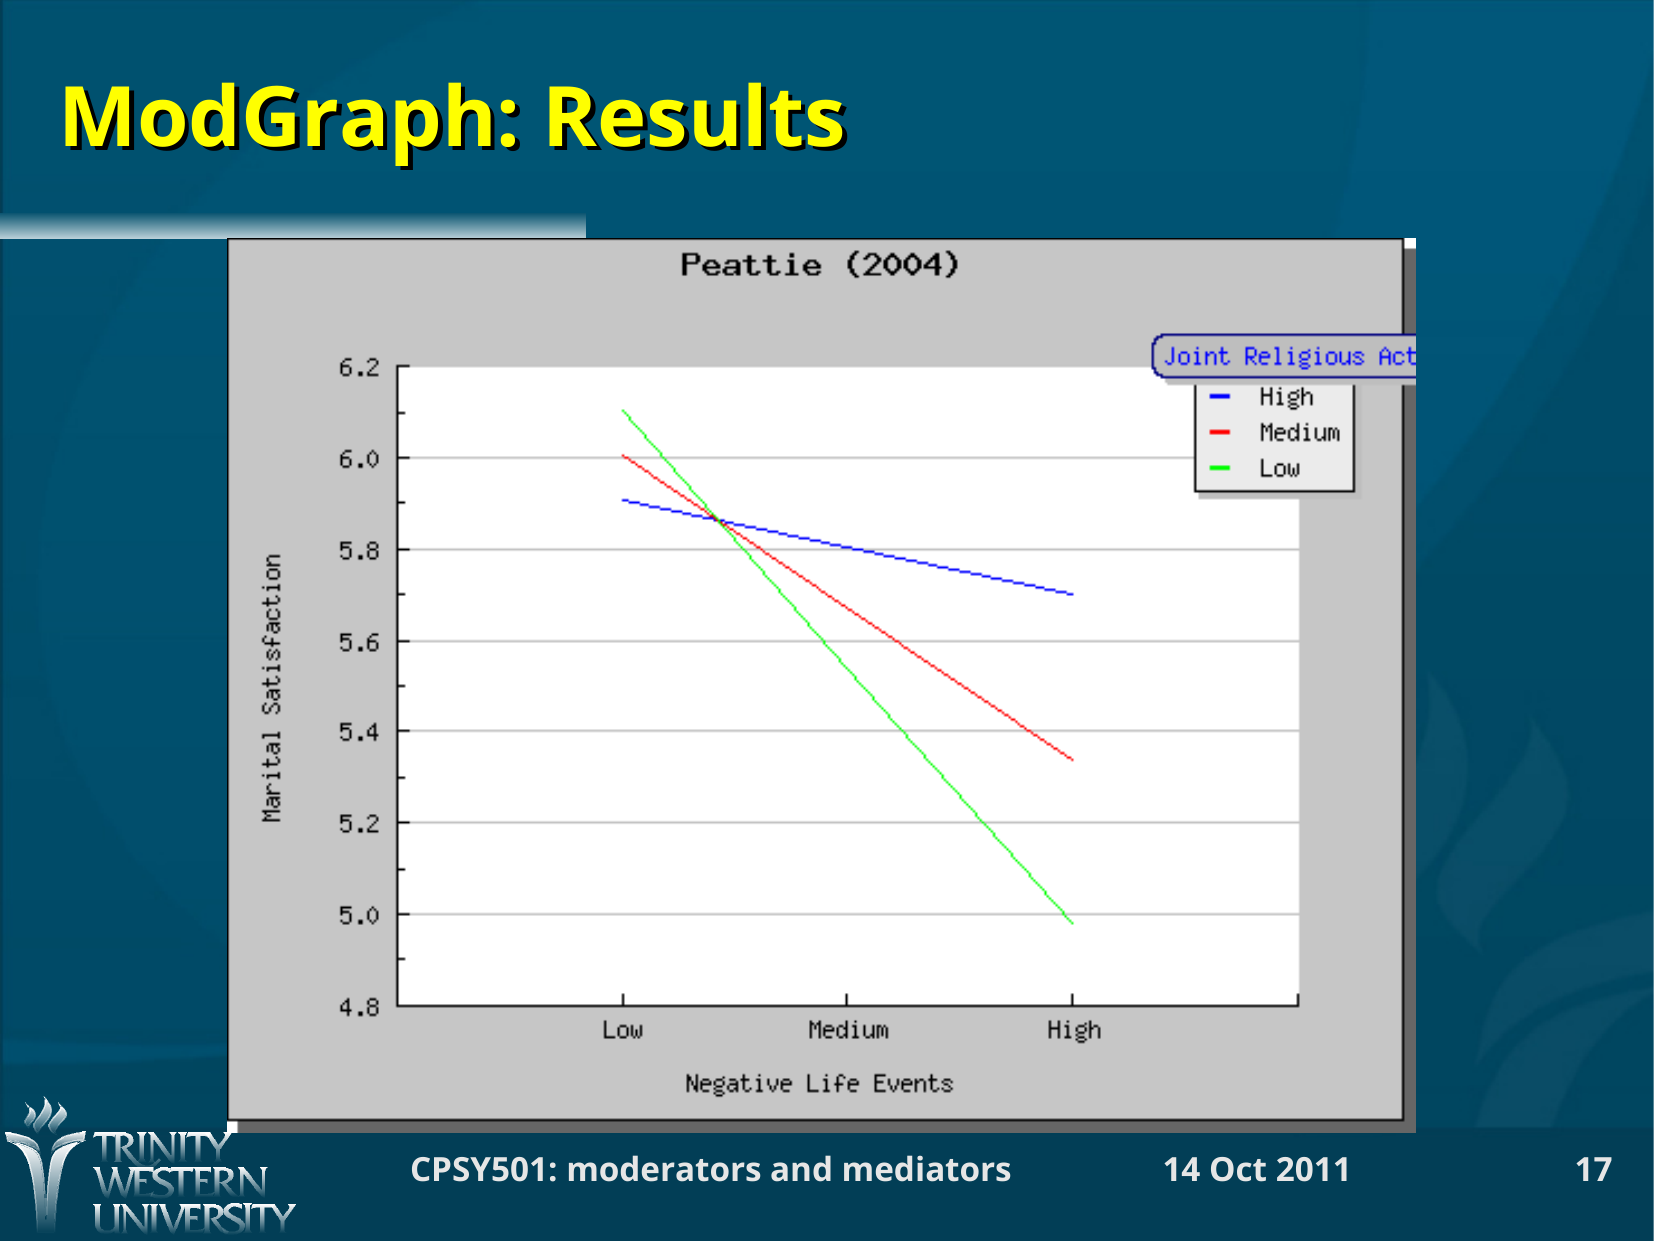

# ModGraph: Results
CPSY501: moderators and mediators
14 Oct 2011
17